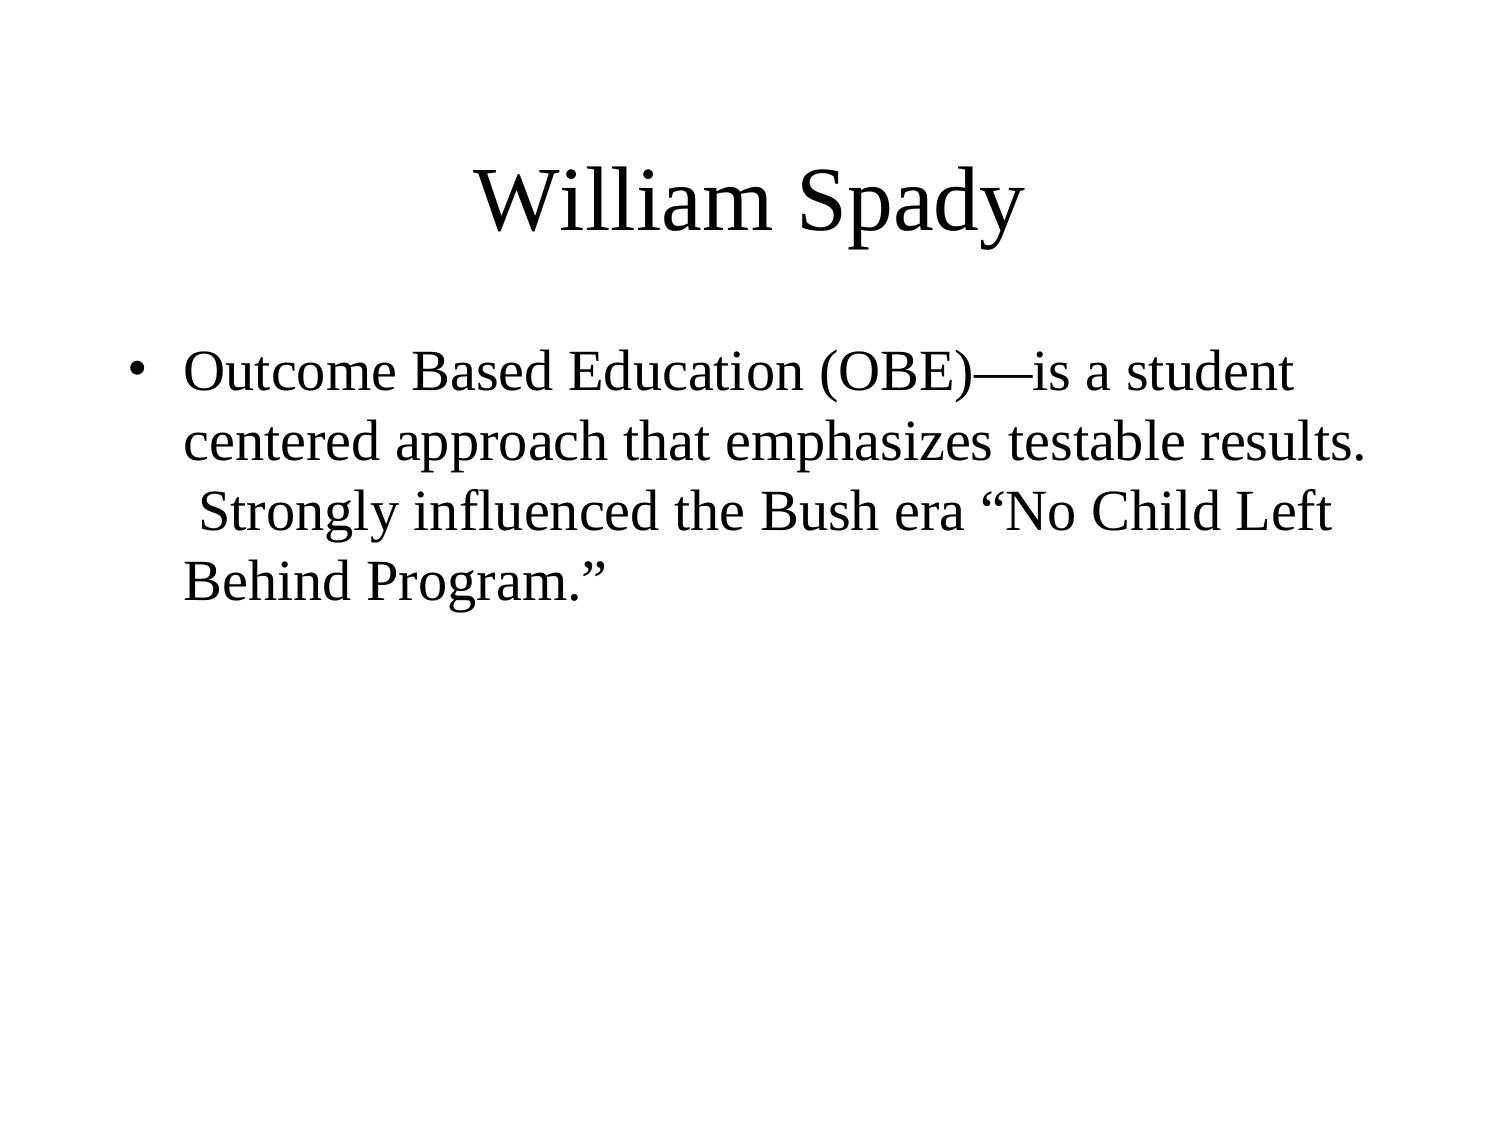

# William Spady
Outcome Based Education (OBE)—is a student centered approach that emphasizes testable results. Strongly influenced the Bush era “No Child Left Behind Program.”